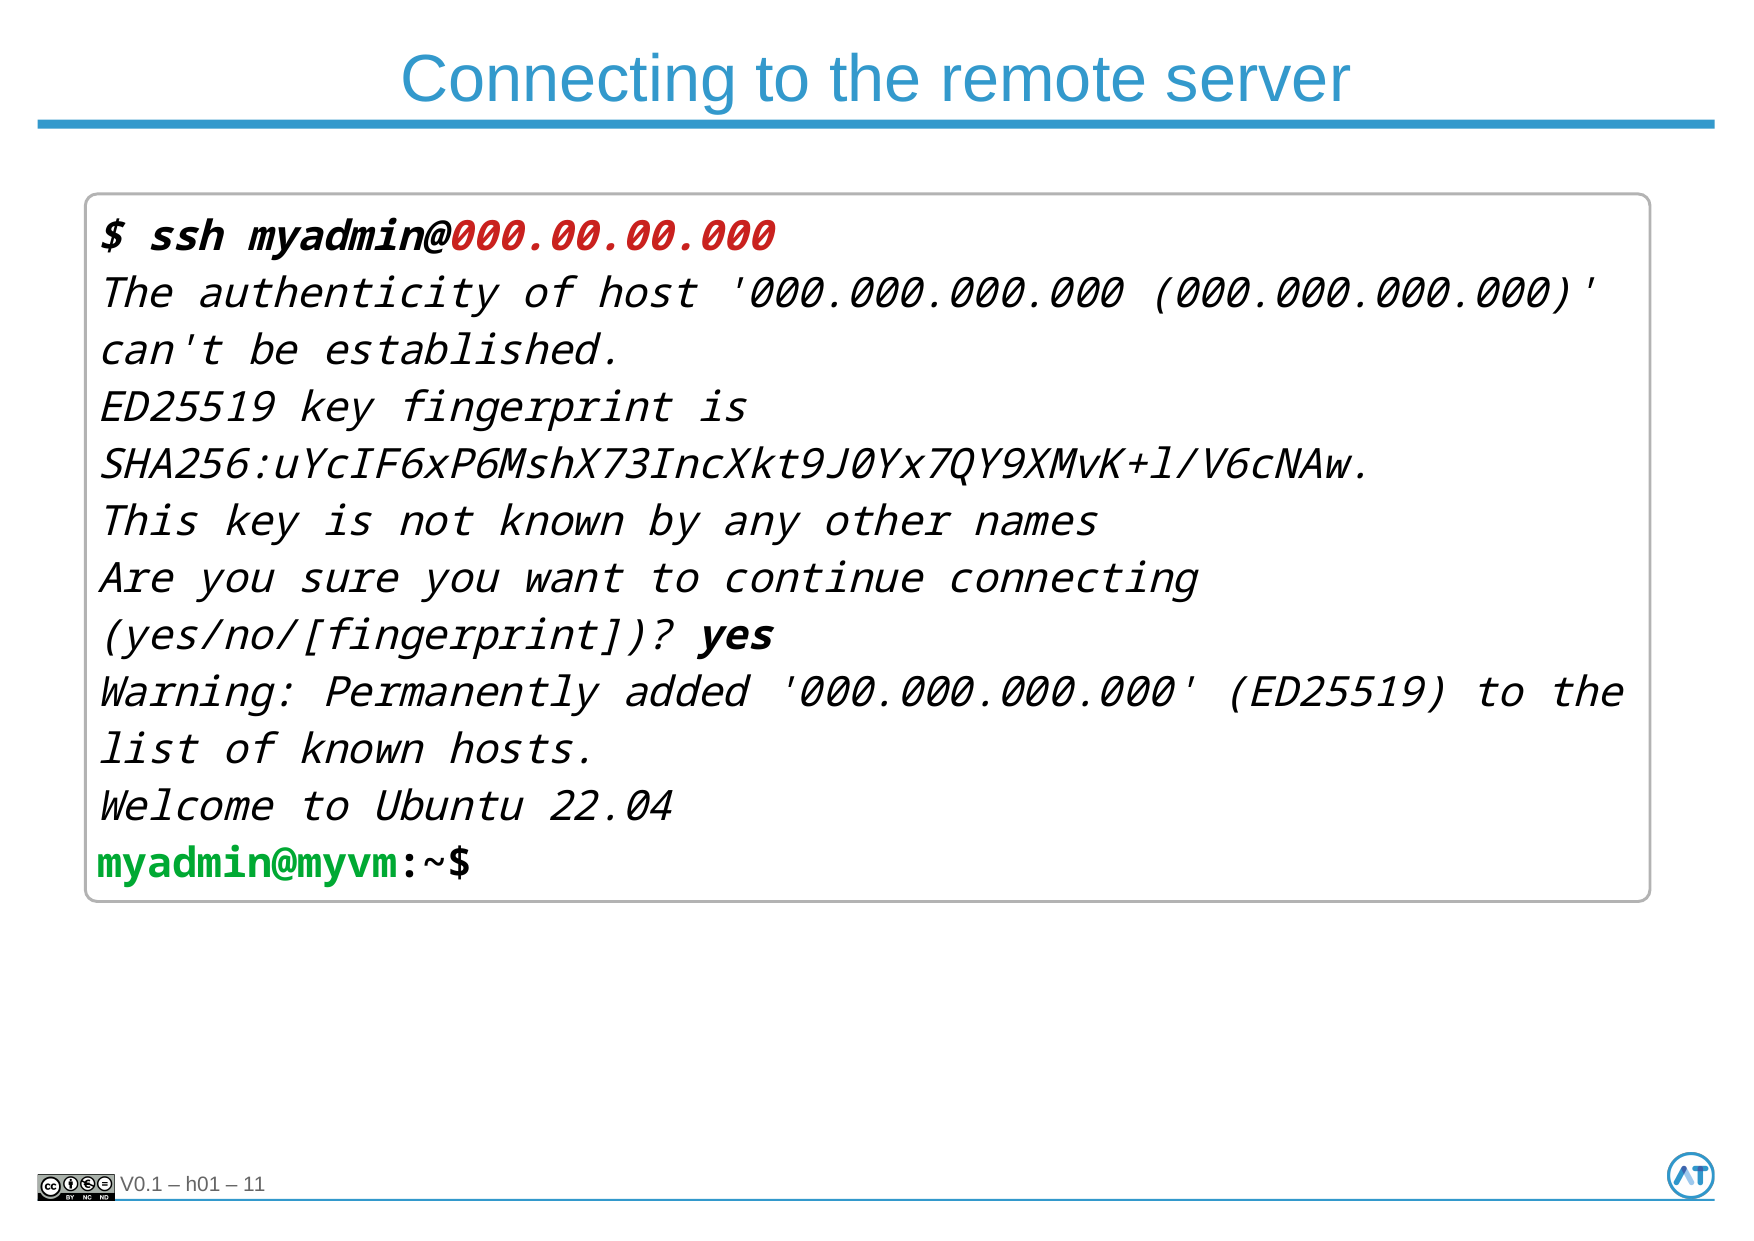

# Connecting to the remote server
$ ssh myadmin@000.00.00.000
The authenticity of host '000.000.000.000 (000.000.000.000)' can't be established.
ED25519 key fingerprint is SHA256:uYcIF6xP6MshX73IncXkt9J0Yx7QY9XMvK+l/V6cNAw.
This key is not known by any other names
Are you sure you want to continue connecting (yes/no/[fingerprint])? yes
Warning: Permanently added '000.000.000.000' (ED25519) to the list of known hosts.
Welcome to Ubuntu 22.04
myadmin@myvm:~$